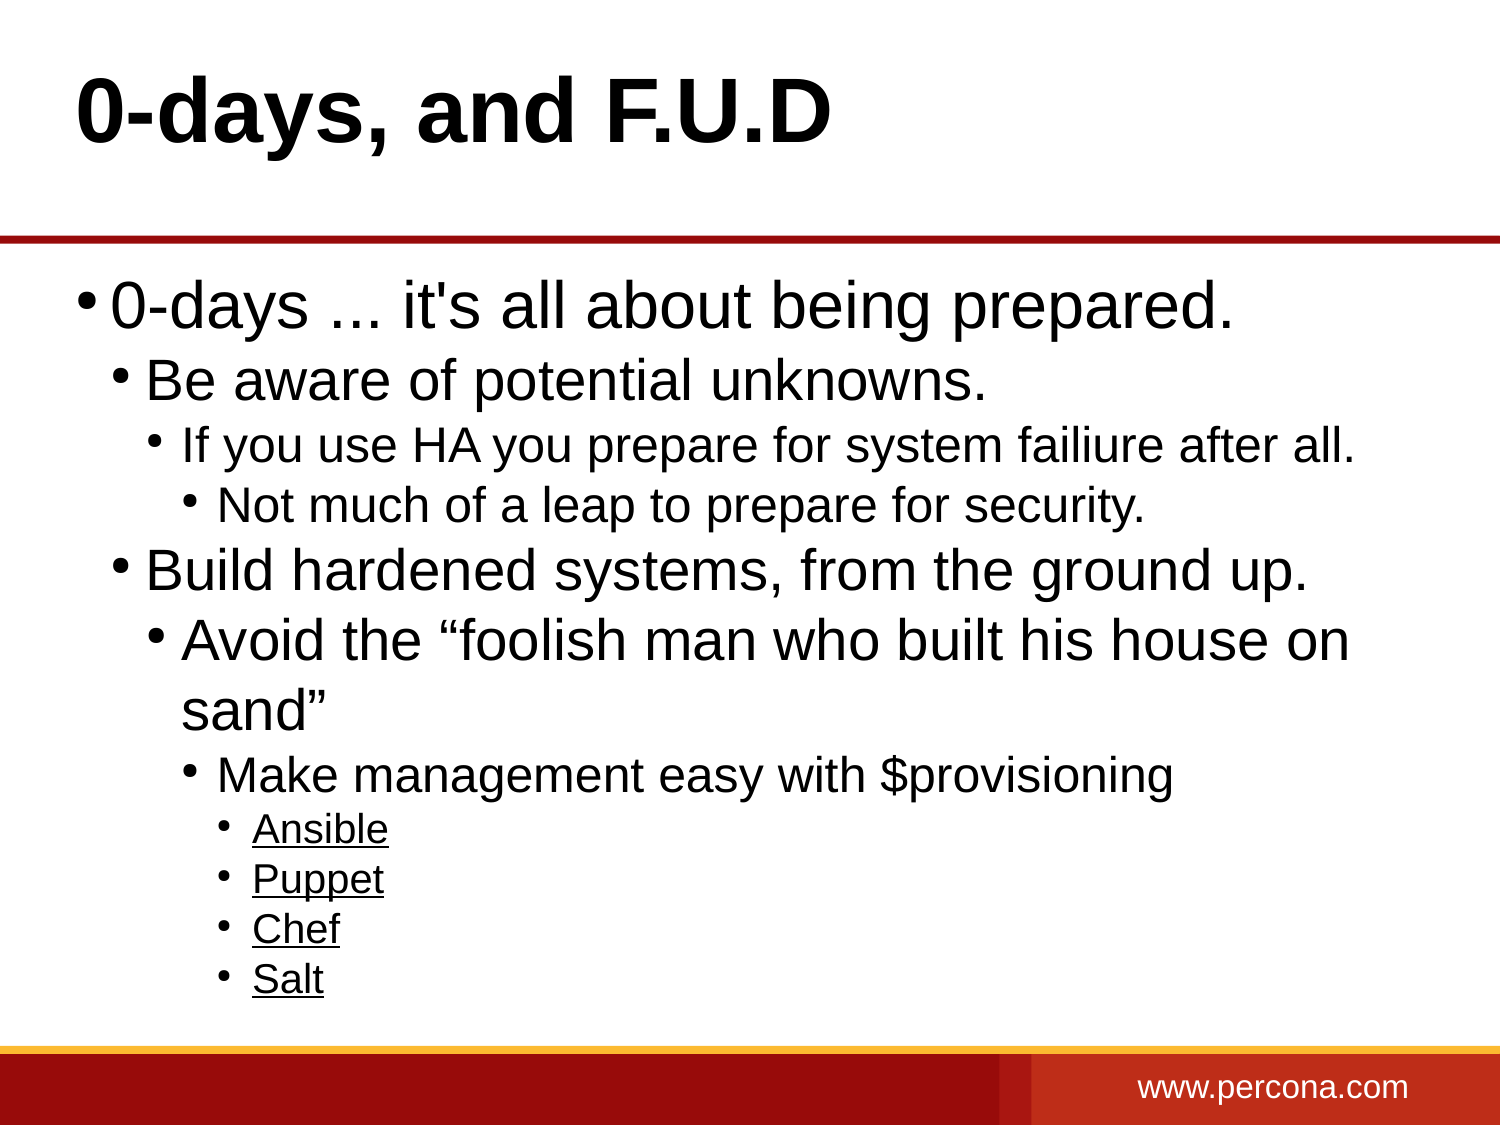

0-days, and F.U.D
0-days ... it's all about being prepared.
Be aware of potential unknowns.
If you use HA you prepare for system failiure after all.
Not much of a leap to prepare for security.
Build hardened systems, from the ground up.
Avoid the “foolish man who built his house on sand”
Make management easy with $provisioning
Ansible
Puppet
Chef
Salt